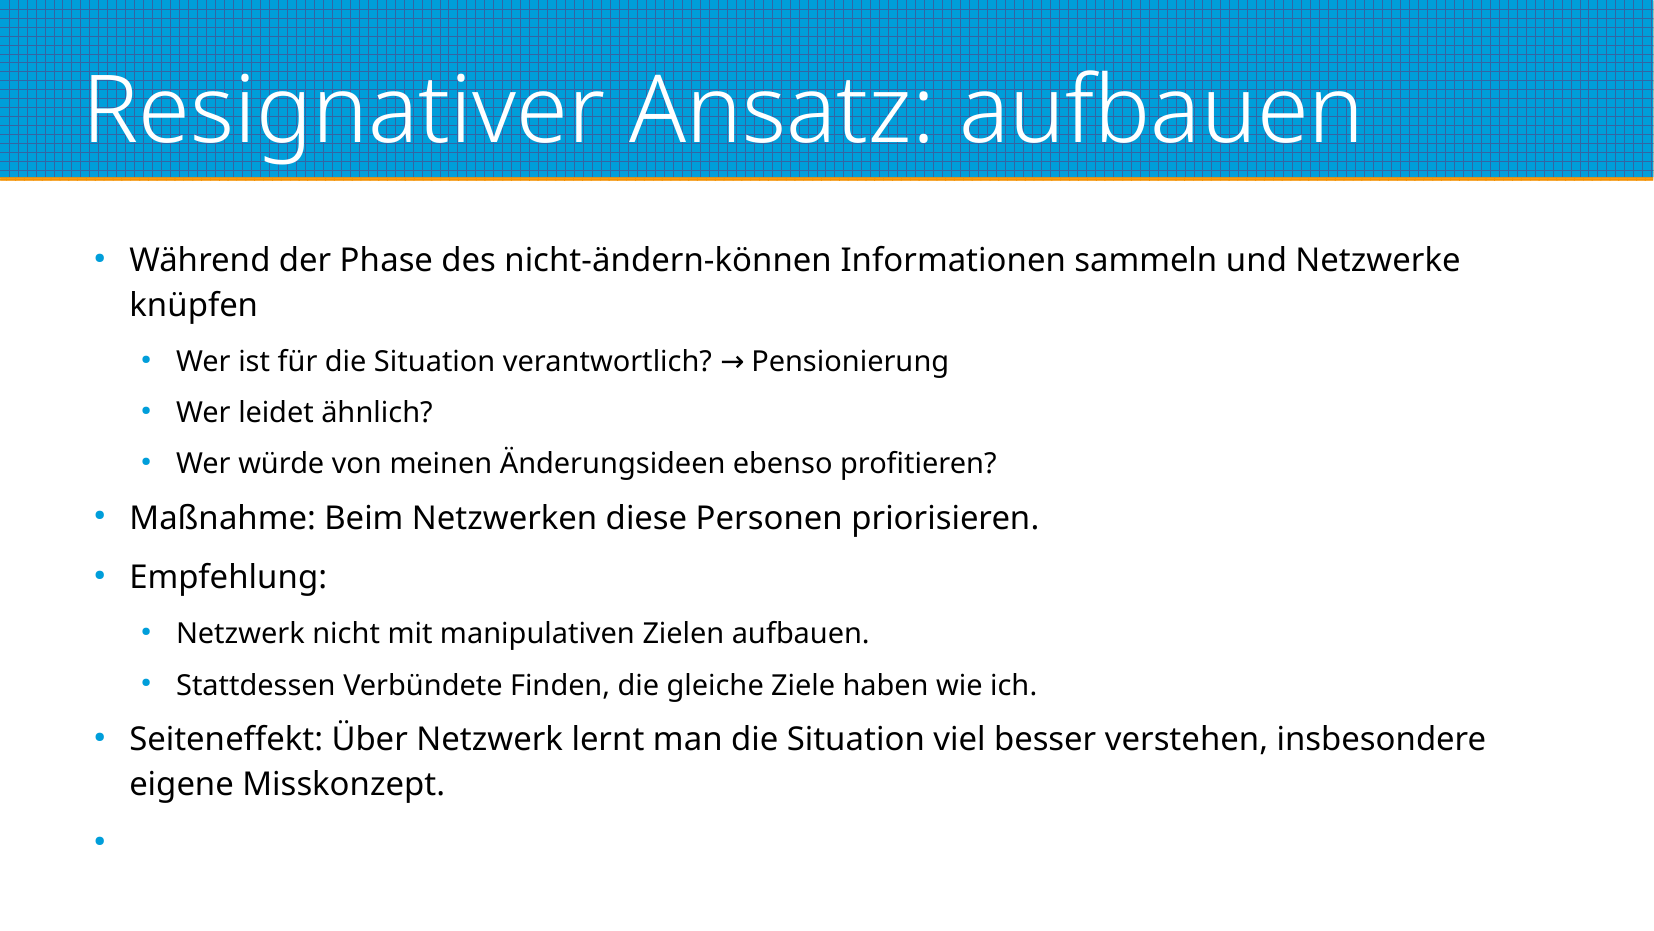

# Resignativer Ansatz: aufbauen
Während der Phase des nicht-ändern-können Informationen sammeln und Netzwerke knüpfen
Wer ist für die Situation verantwortlich? → Pensionierung
Wer leidet ähnlich?
Wer würde von meinen Änderungsideen ebenso profitieren?
Maßnahme: Beim Netzwerken diese Personen priorisieren.
Empfehlung:
Netzwerk nicht mit manipulativen Zielen aufbauen.
Stattdessen Verbündete Finden, die gleiche Ziele haben wie ich.
Seiteneffekt: Über Netzwerk lernt man die Situation viel besser verstehen, insbesondere eigene Misskonzept.